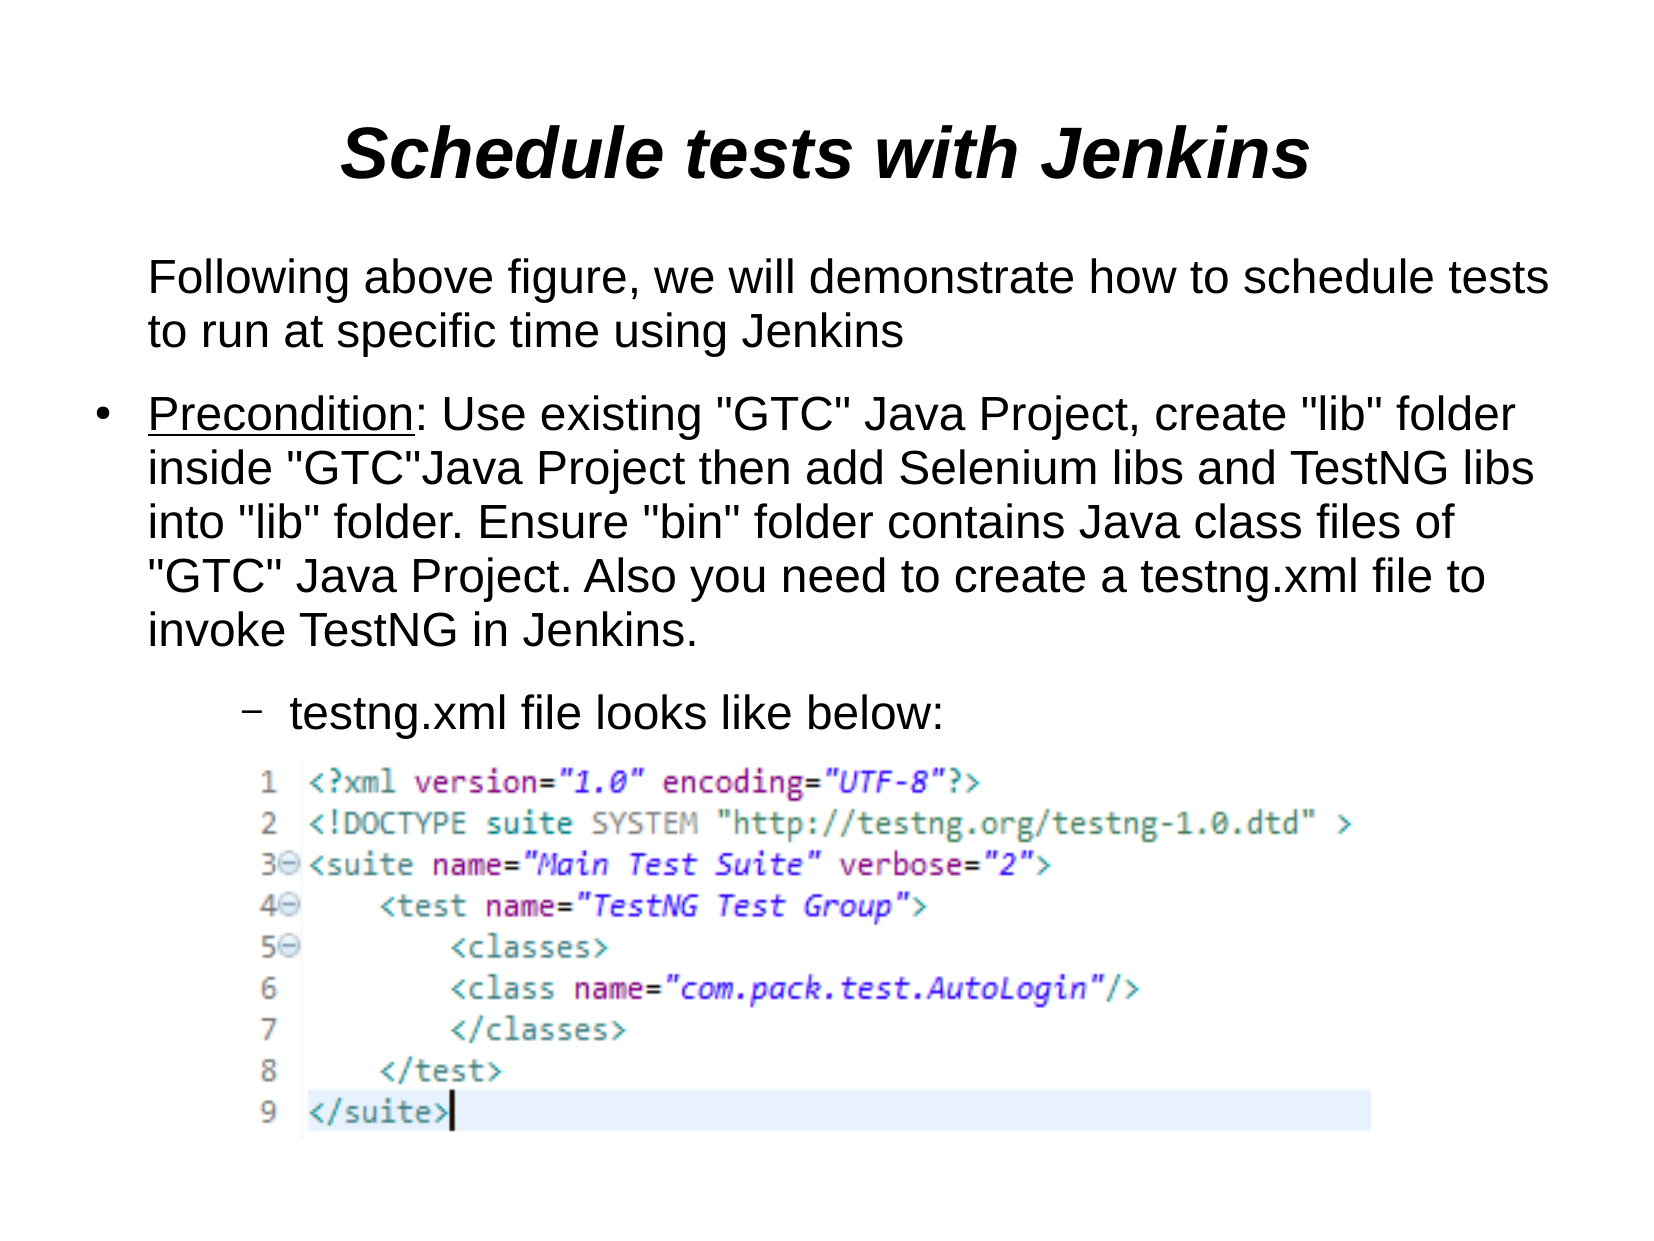

# Schedule tests with Jenkins
Following above figure, we will demonstrate how to schedule tests to run at specific time using Jenkins
Precondition: Use existing "GTC" Java Project, create "lib" folder inside "GTC"Java Project then add Selenium libs and TestNG libs into "lib" folder. Ensure "bin" folder contains Java class files of "GTC" Java Project. Also you need to create a testng.xml file to invoke TestNG in Jenkins.
testng.xml file looks like below: